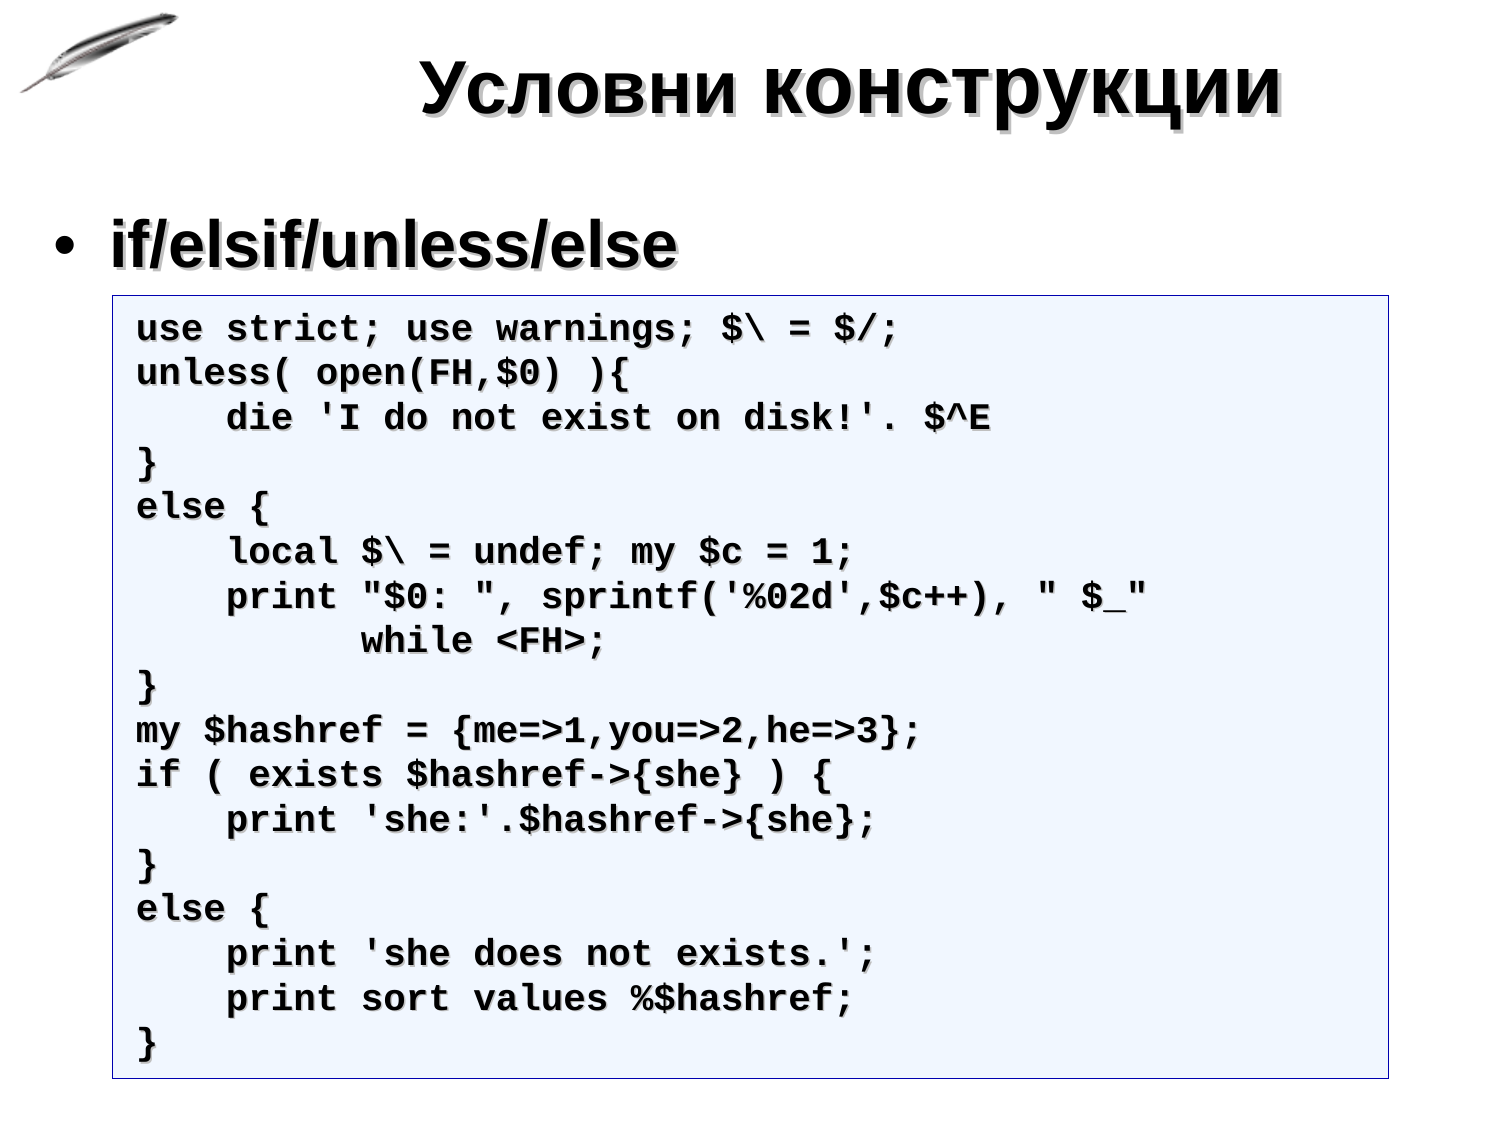

# Условни конструкции
if/elsif/unless/else
use strict; use warnings; $\ = $/;
unless( open(FH,$0) ){
 die 'I do not exist on disk!'. $^E
}
else {
 local $\ = undef; my $c = 1;
 print "$0: ", sprintf('%02d',$c++), " $_"
 while <FH>;
}
my $hashref = {me=>1,you=>2,he=>3};
if ( exists $hashref->{she} ) {
 print 'she:'.$hashref->{she};
}
else {
 print 'she does not exists.';
 print sort values %$hashref;
}